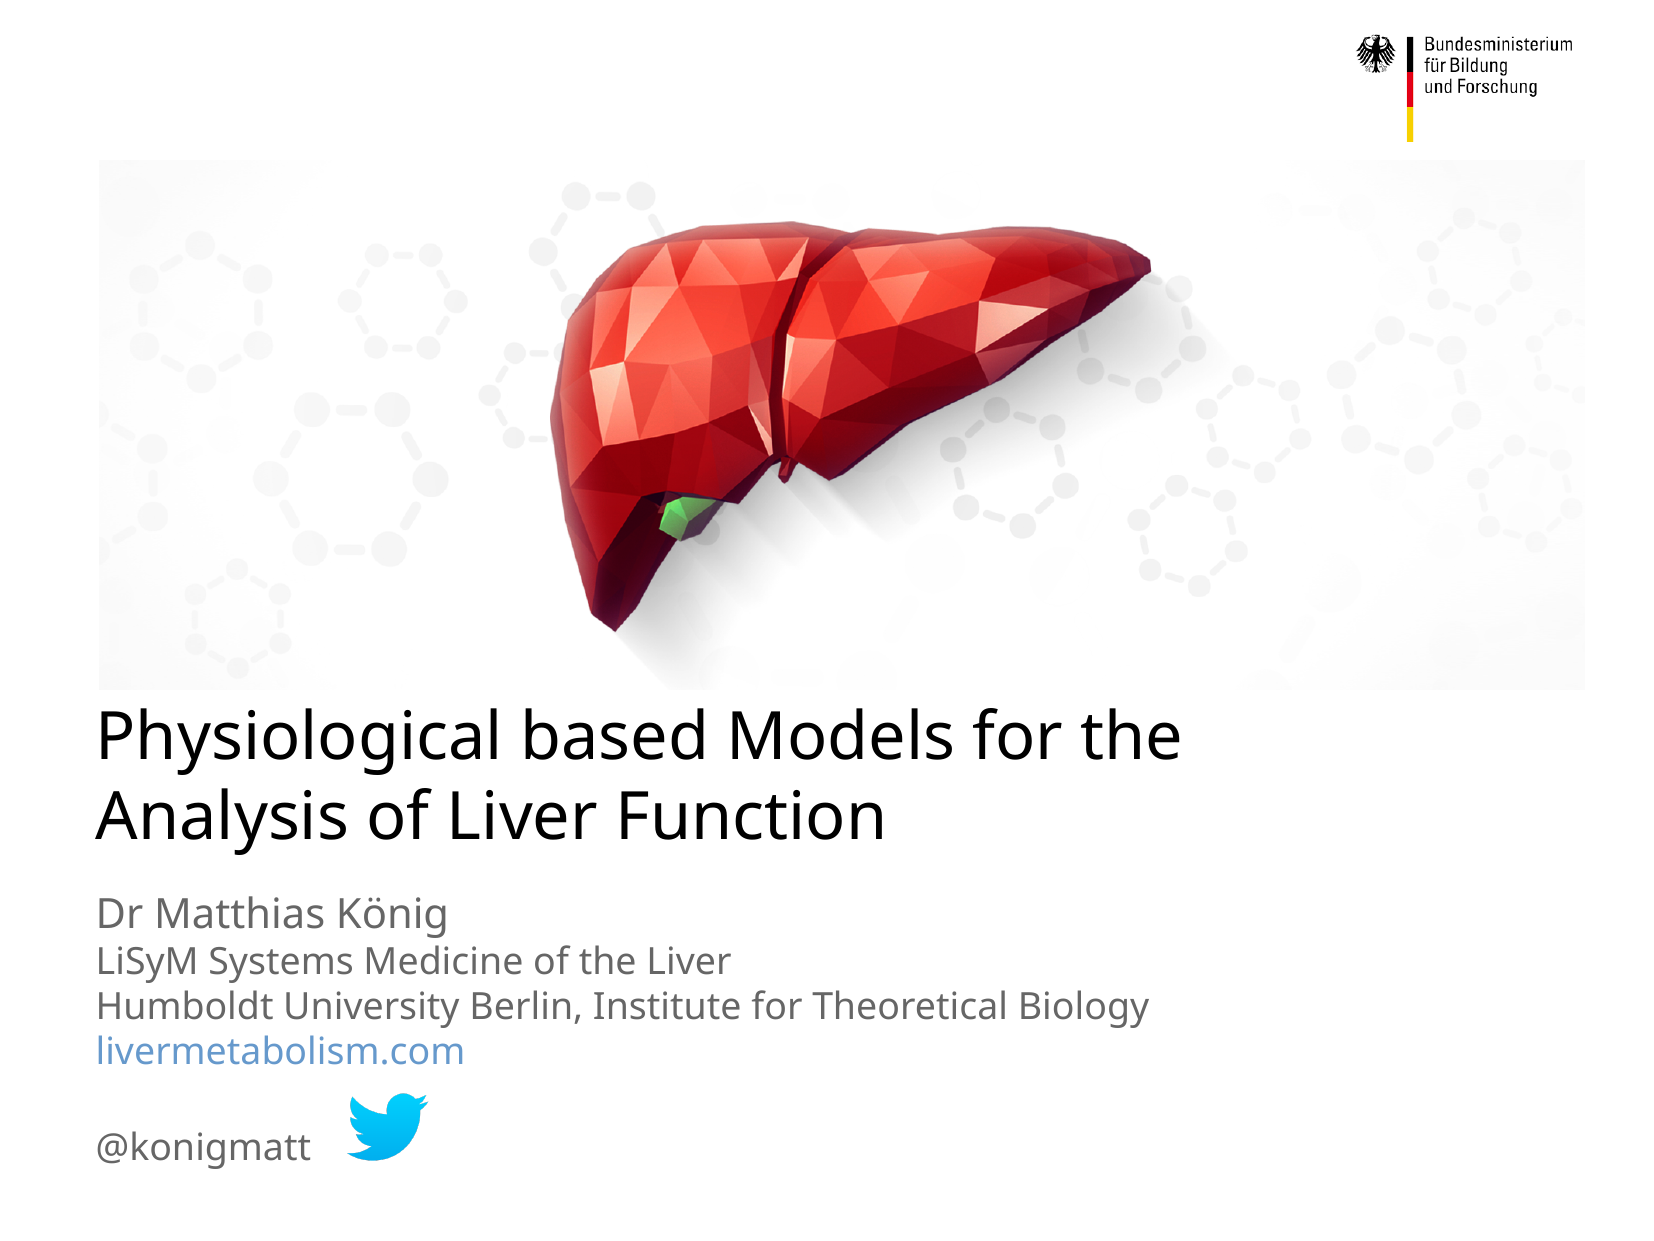

Physiological based Models for the
Analysis of Liver Function
Dr Matthias König
LiSyM Systems Medicine of the Liver
Humboldt University Berlin, Institute for Theoretical Biology
livermetabolism.com
@konigmatt